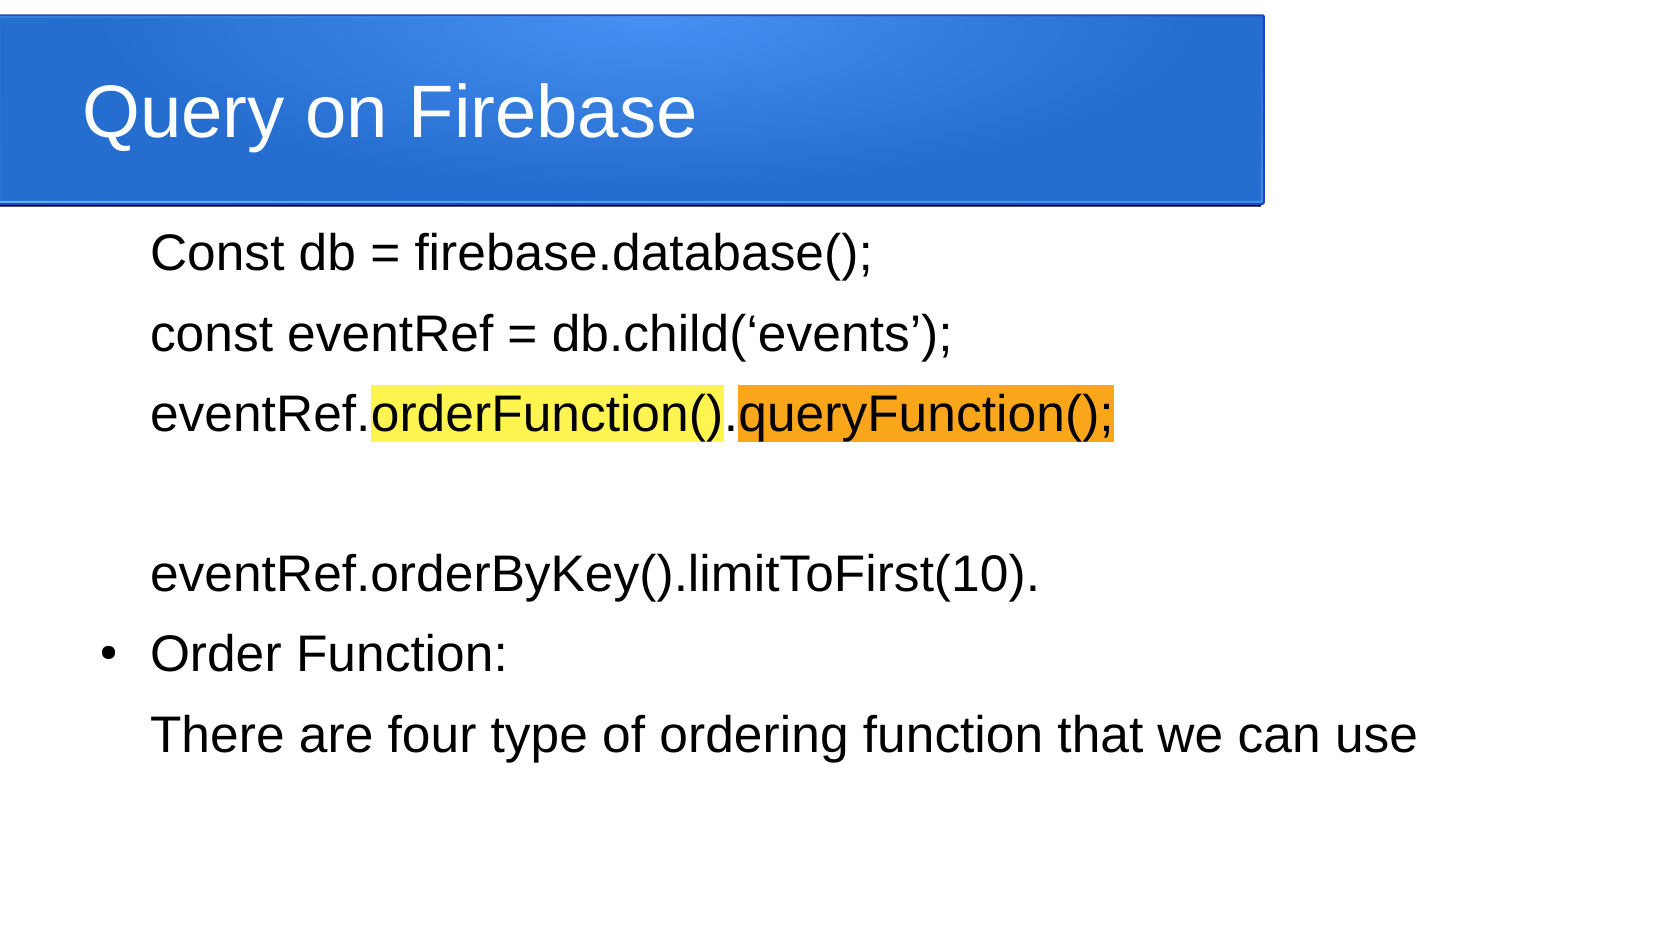

# Query on Firebase
Const db = firebase.database();
const eventRef = db.child(‘events’);
eventRef.orderFunction().queryFunction();
eventRef.orderByKey().limitToFirst(10).
Order Function:
There are four type of ordering function that we can use